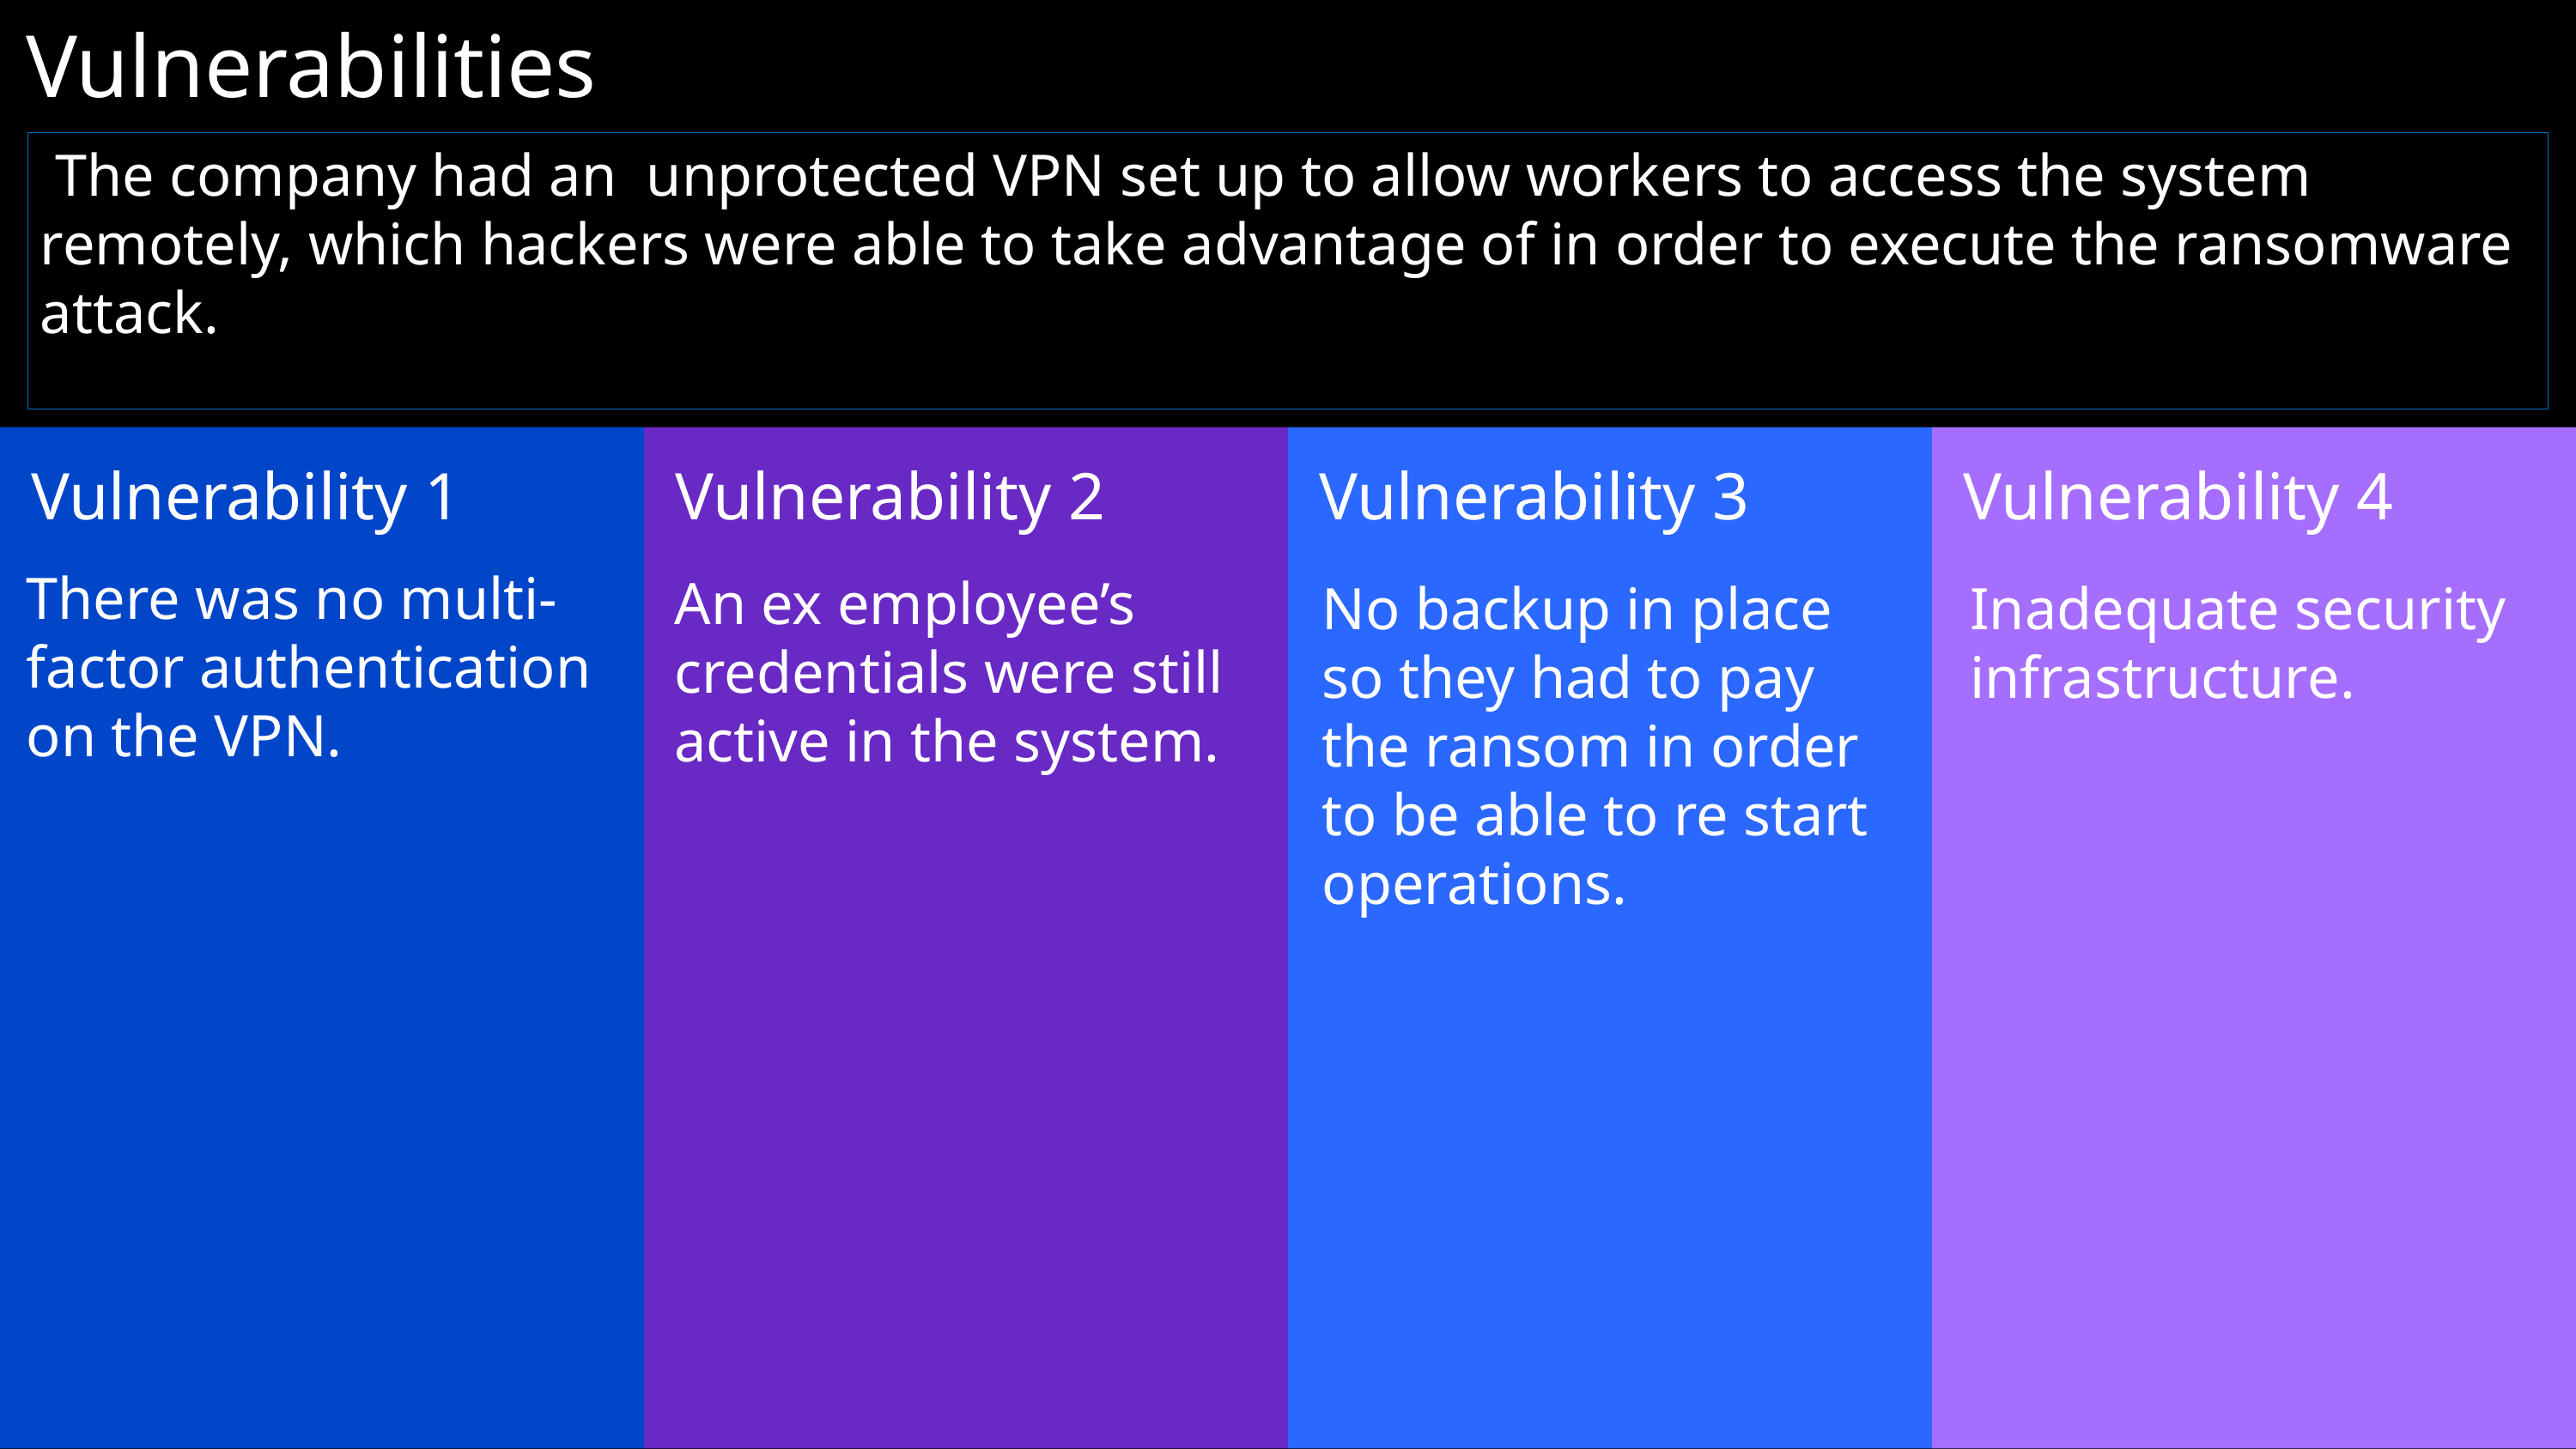

# Vulnerabilities
 The company had an unprotected VPN set up to allow workers to access the system remotely, which hackers were able to take advantage of in order to execute the ransomware attack.
Vulnerability 1
Vulnerability 2
Vulnerability 3
Vulnerability 4
There was no multi-factor authentication on the VPN.
An ex employee’s credentials were still active in the system.
No backup in place so they had to pay the ransom in order to be able to re start operations.
Inadequate security infrastructure.